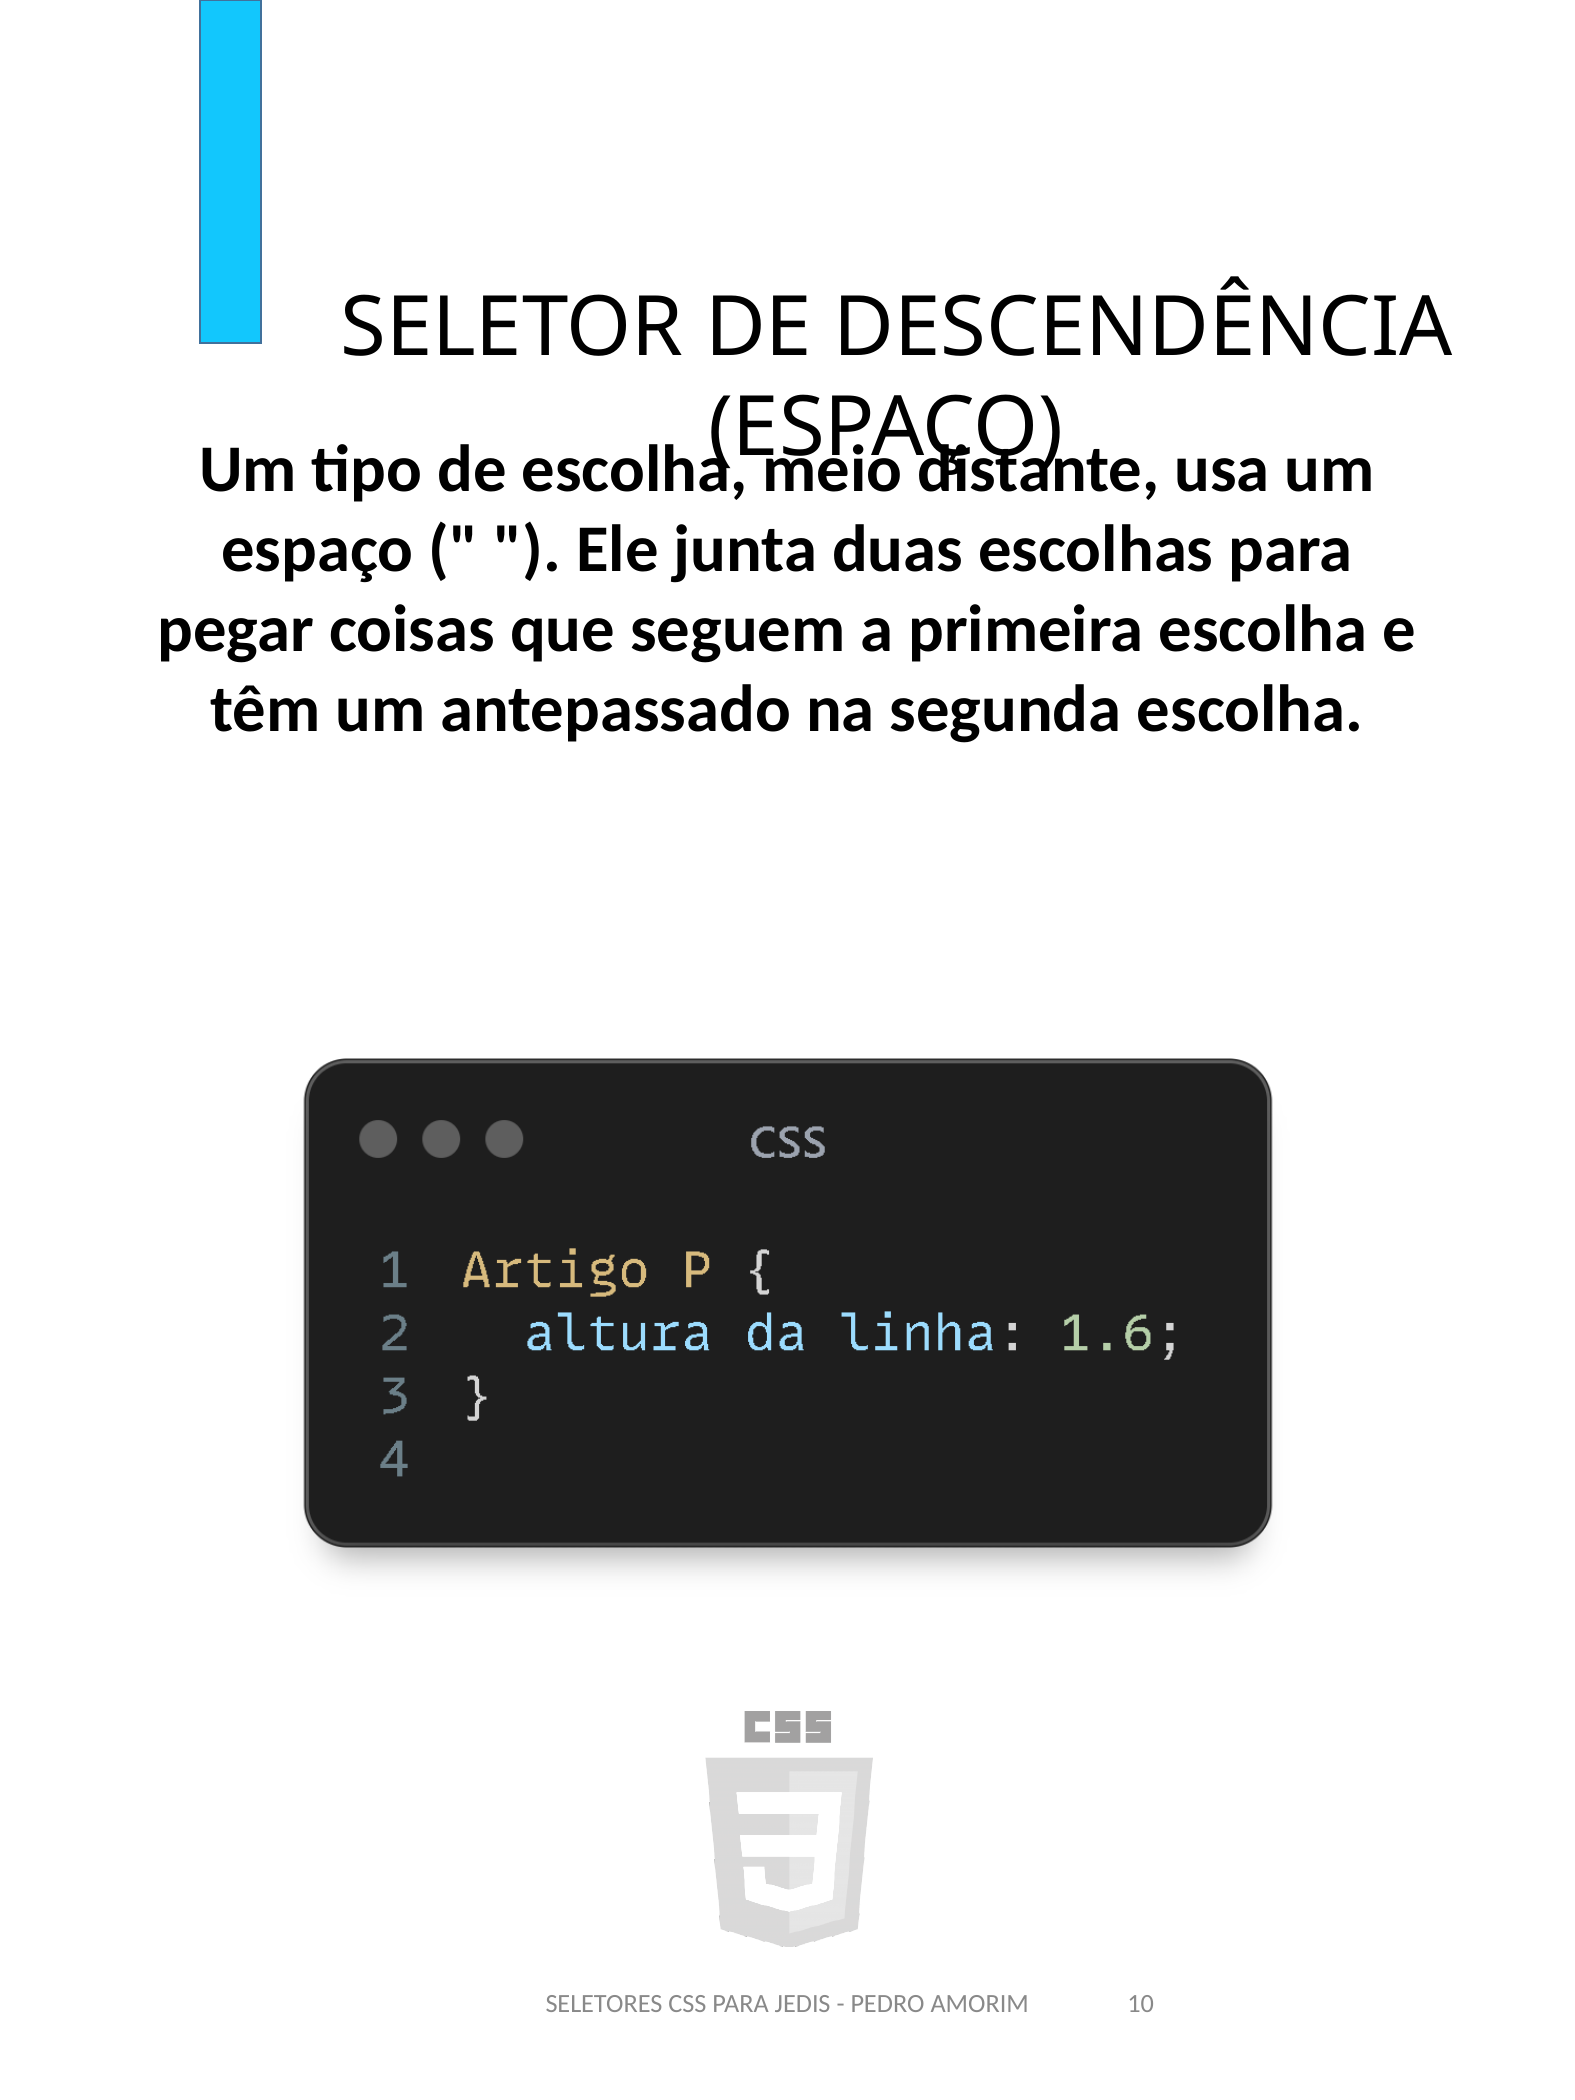

SELETOR DE DESCENDÊNCIA (ESPAÇO)
Um tipo de escolha, meio distante, usa um espaço (" "). Ele junta duas escolhas para pegar coisas que seguem a primeira escolha e têm um antepassado na segunda escolha.
SELETORES CSS PARA JEDIS - PEDRO AMORIM